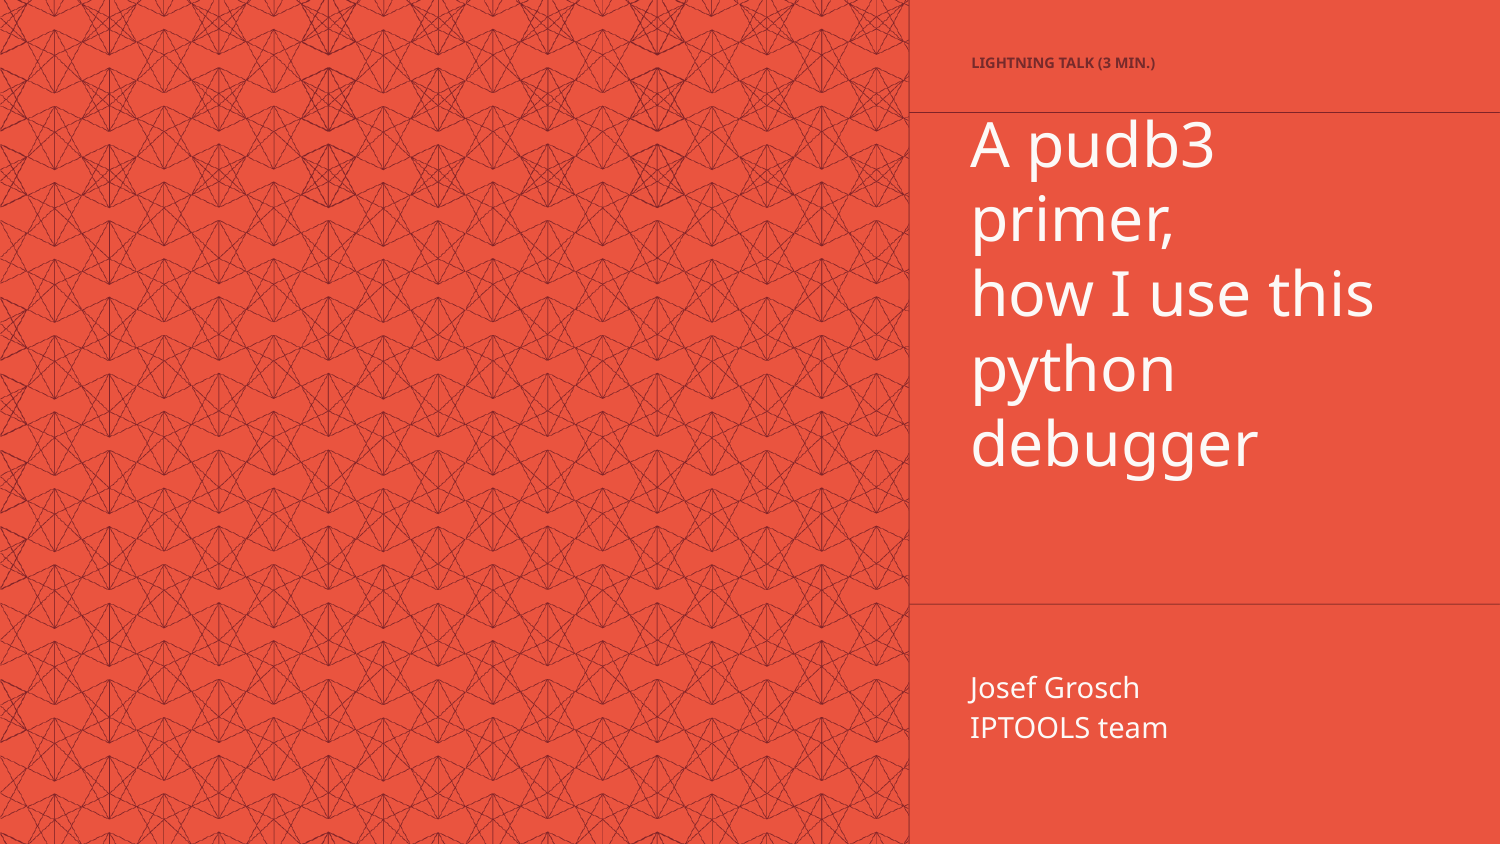

A pudb3 primer,
how I use this python debugger
Josef Grosch
IPTOOLS team